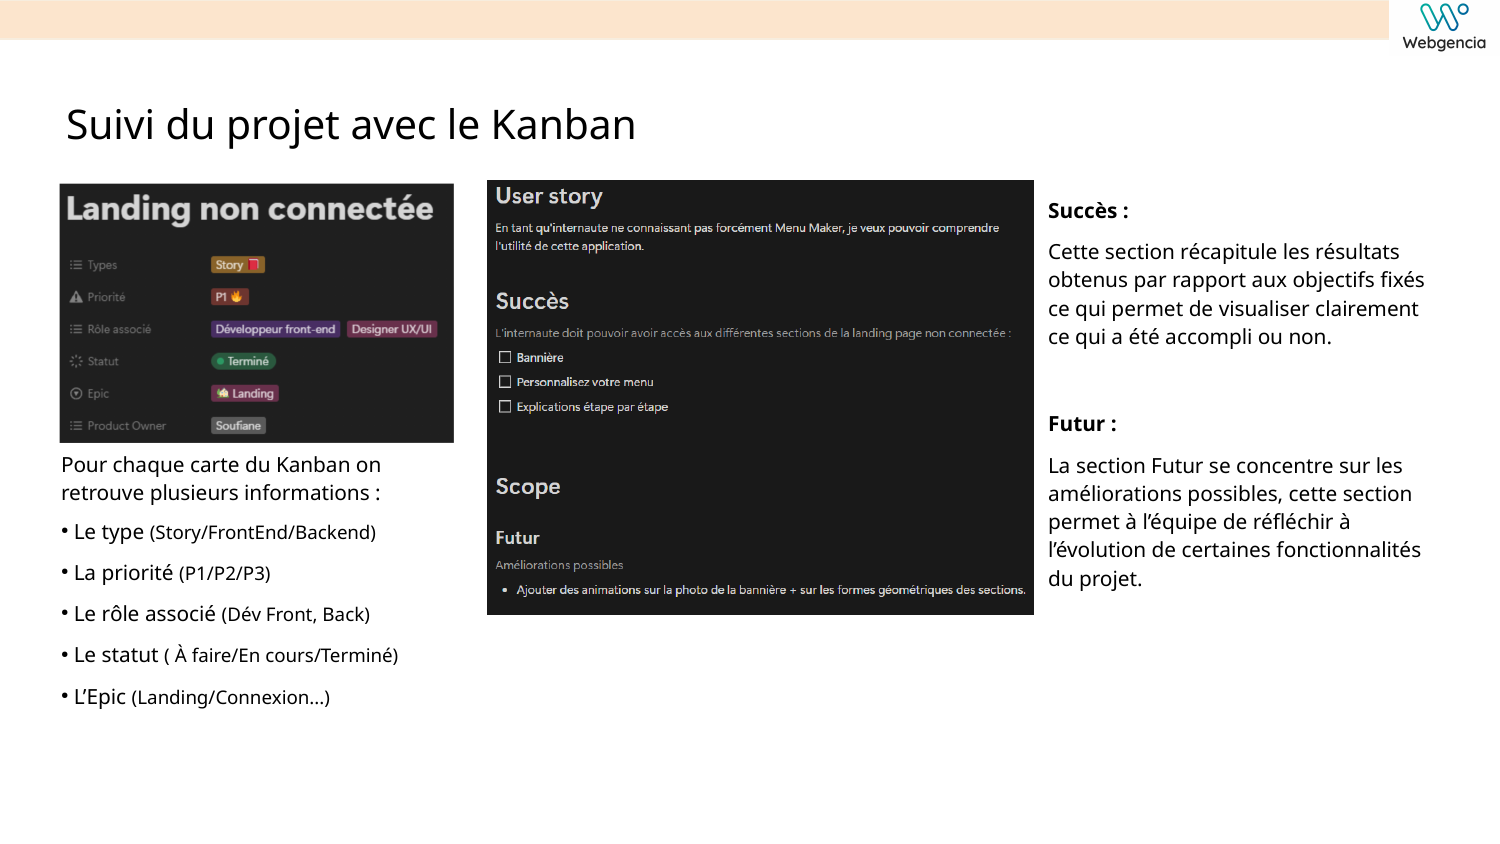

# Suivi du projet avec le Kanban
Succès :
Cette section récapitule les résultats obtenus par rapport aux objectifs fixés ce qui permet de visualiser clairement ce qui a été accompli ou non.
Futur :
La section Futur se concentre sur les améliorations possibles, cette section permet à l’équipe de réfléchir à l’évolution de certaines fonctionnalités du projet.
Pour chaque carte du Kanban on retrouve plusieurs informations :
 Le type (Story/FrontEnd/Backend)
 La priorité (P1/P2/P3)
 Le rôle associé (Dév Front, Back)
 Le statut ( À faire/En cours/Terminé)
 L’Epic (Landing/Connexion...)